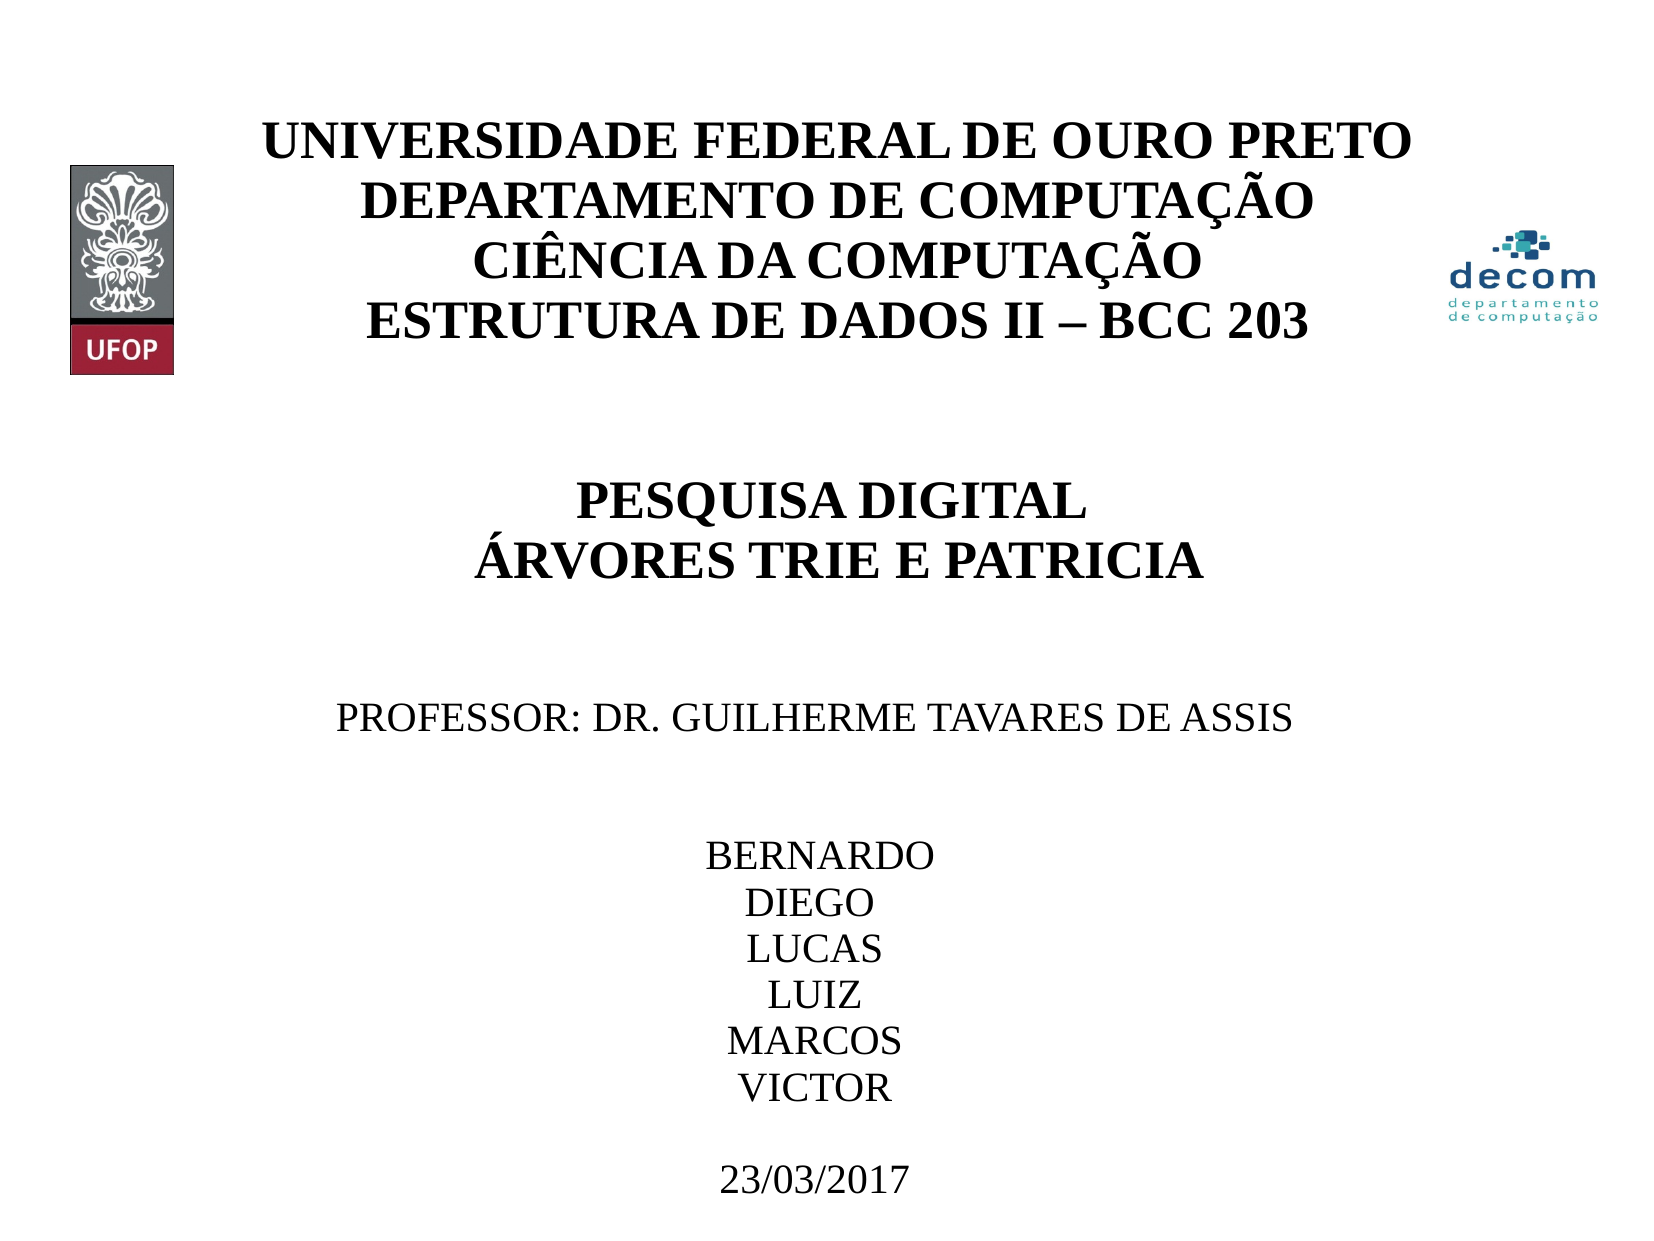

# UNIVERSIDADE FEDERAL DE OURO PRETO DEPARTAMENTO DE COMPUTAÇÃO CIÊNCIA DA COMPUTAÇÃO ESTRUTURA DE DADOS II – BCC 203 PESQUISA DIGITAL ÁRVORES TRIE E PATRICIA
PROFESSOR: DR. GUILHERME TAVARES DE ASSIS
 BERNARDO
DIEGO
LUCAS
LUIZ
MARCOS
VICTOR
23/03/2017